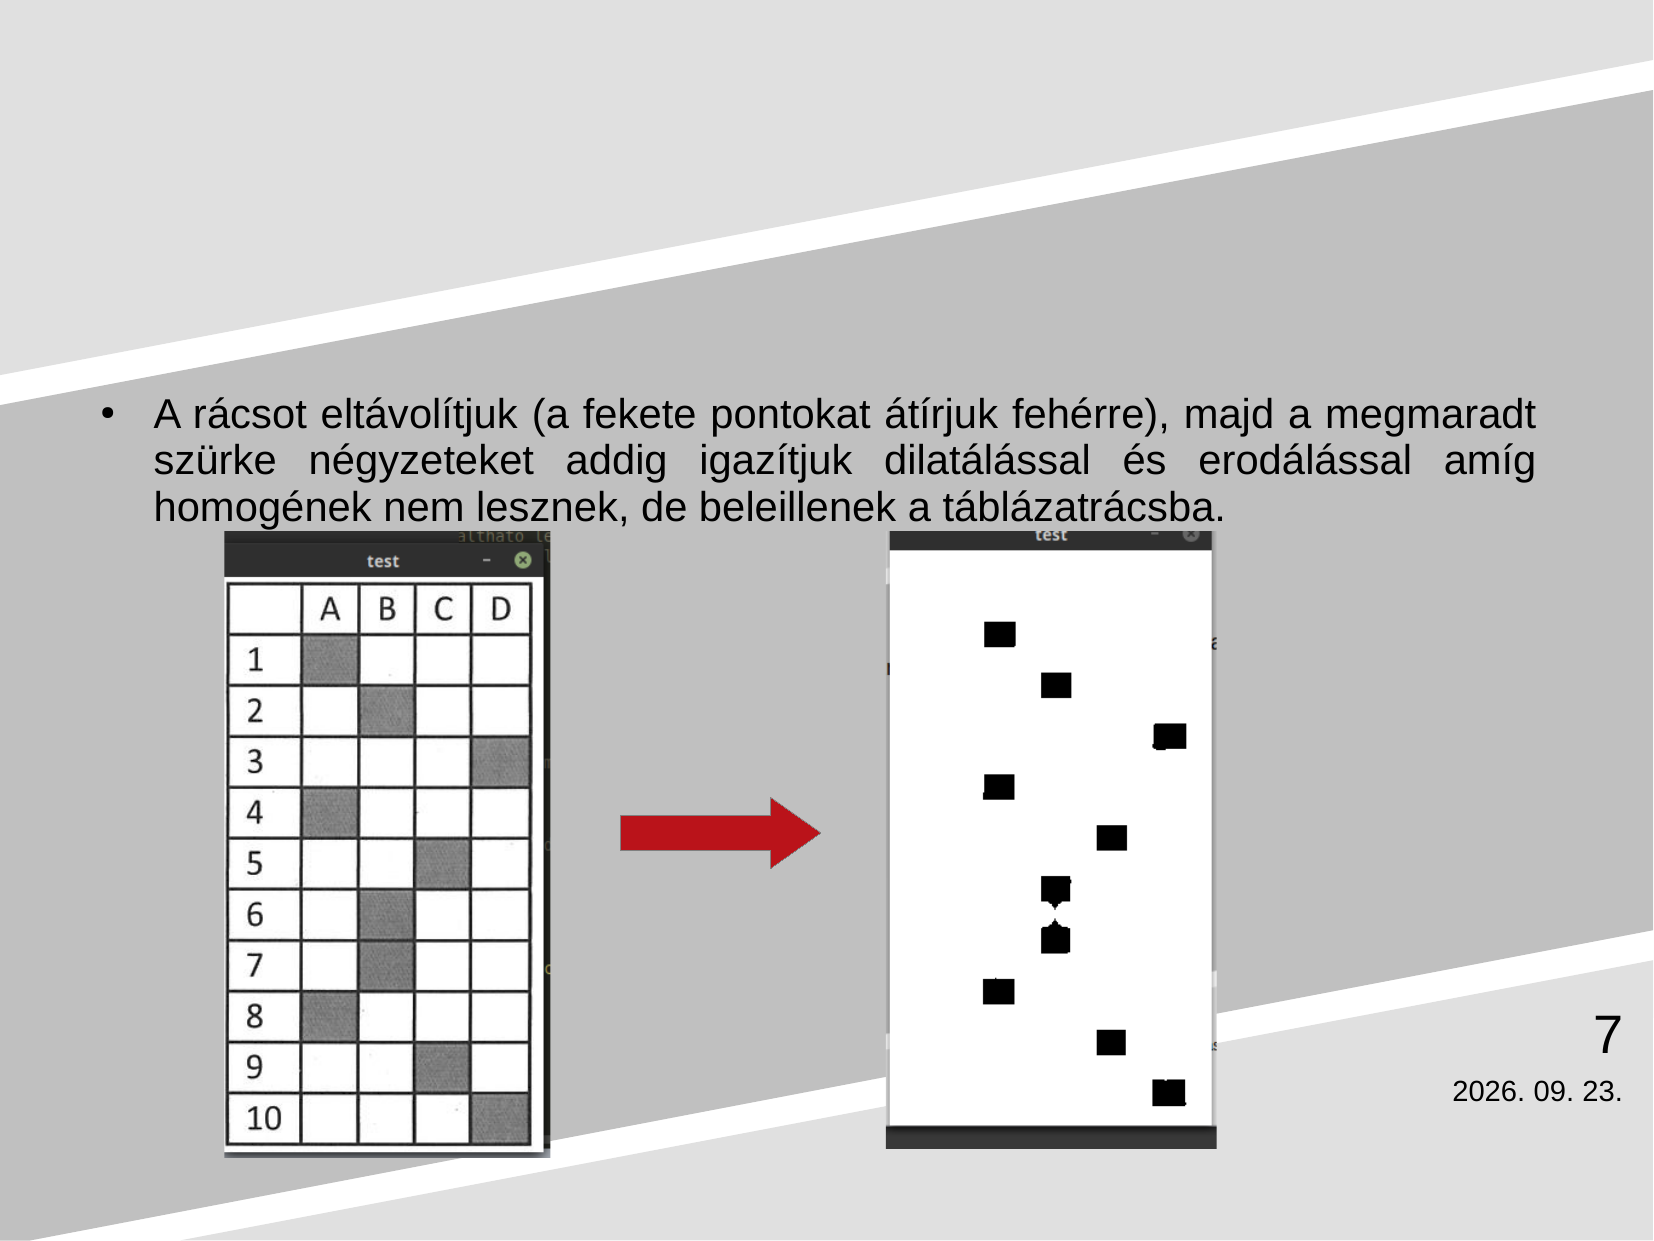

#
A rácsot eltávolítjuk (a fekete pontokat átírjuk fehérre), majd a megmaradt szürke négyzeteket addig igazítjuk dilatálással és erodálással amíg homogének nem lesznek, de beleillenek a táblázatrácsba.
7